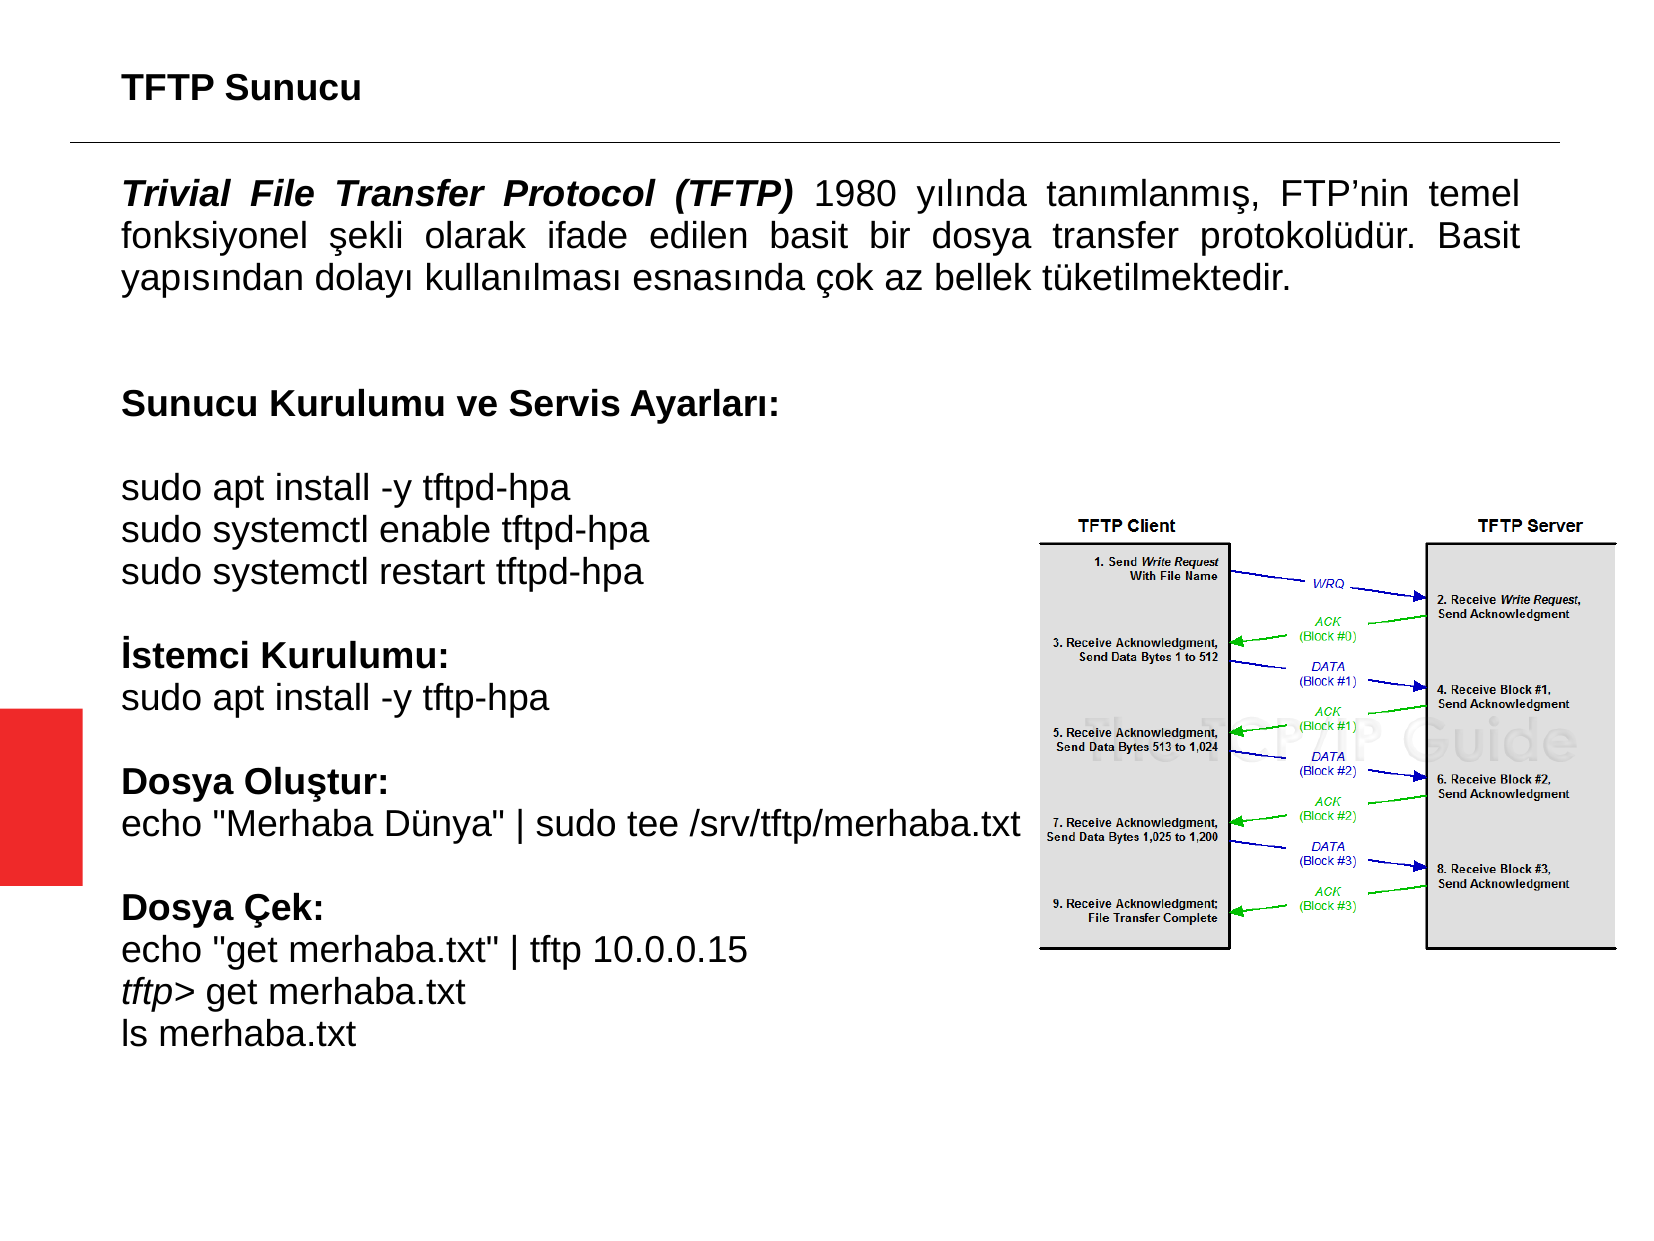

TFTP Sunucu
Trivial File Transfer Protocol (TFTP) 1980 yılında tanımlanmış, FTP’nin temel fonksiyonel şekli olarak ifade edilen basit bir dosya transfer protokolüdür. Basit yapısından dolayı kullanılması esnasında çok az bellek tüketilmektedir.
Sunucu Kurulumu ve Servis Ayarları:
sudo apt install -y tftpd-hpa
sudo systemctl enable tftpd-hpa
sudo systemctl restart tftpd-hpa
İstemci Kurulumu:
sudo apt install -y tftp-hpa
Dosya Oluştur:
echo "Merhaba Dünya" | sudo tee /srv/tftp/merhaba.txt
Dosya Çek:
echo "get merhaba.txt" | tftp 10.0.0.15
tftp> get merhaba.txt
ls merhaba.txt